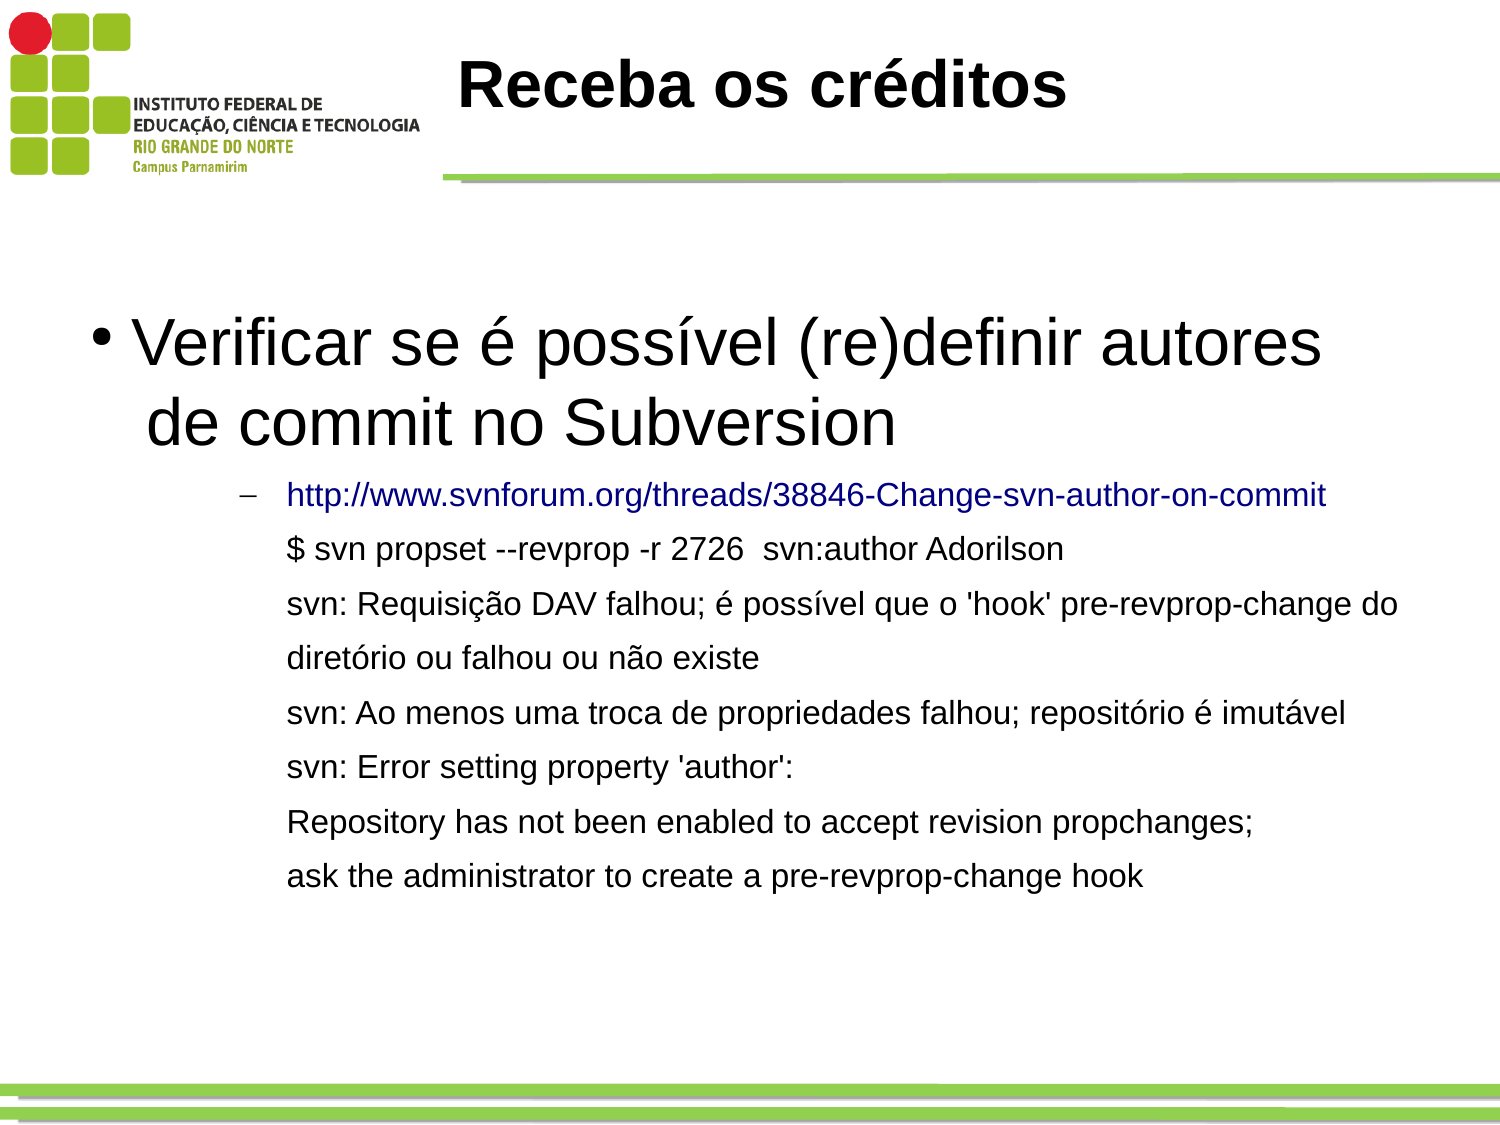

# Receba os créditos
 Verificar se é possível (re)definir autores de commit no Subversion
http://www.svnforum.org/threads/38846-Change-svn-author-on-commit
$ svn propset --revprop -r 2726 svn:author Adorilson
svn: Requisição DAV falhou; é possível que o 'hook' pre-revprop-change do
diretório ou falhou ou não existe
svn: Ao menos uma troca de propriedades falhou; repositório é imutável
svn: Error setting property 'author':
Repository has not been enabled to accept revision propchanges;
ask the administrator to create a pre-revprop-change hook